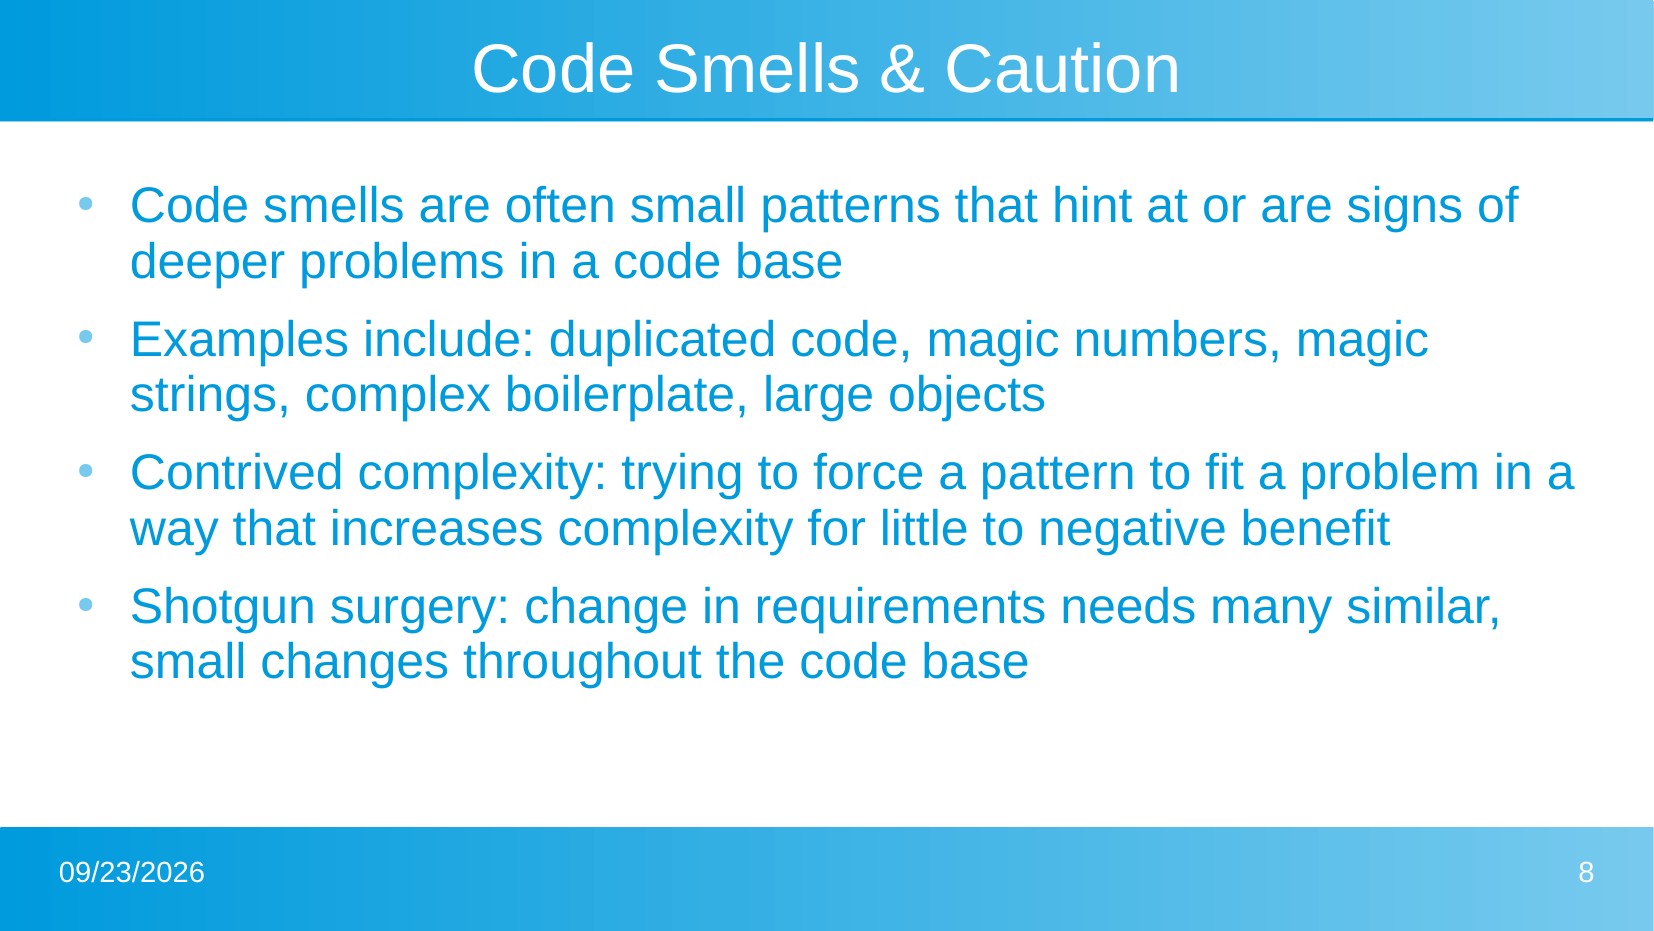

# Code Smells & Caution
Code smells are often small patterns that hint at or are signs of deeper problems in a code base
Examples include: duplicated code, magic numbers, magic strings, complex boilerplate, large objects
Contrived complexity: trying to force a pattern to fit a problem in a way that increases complexity for little to negative benefit
Shotgun surgery: change in requirements needs many similar, small changes throughout the code base
8